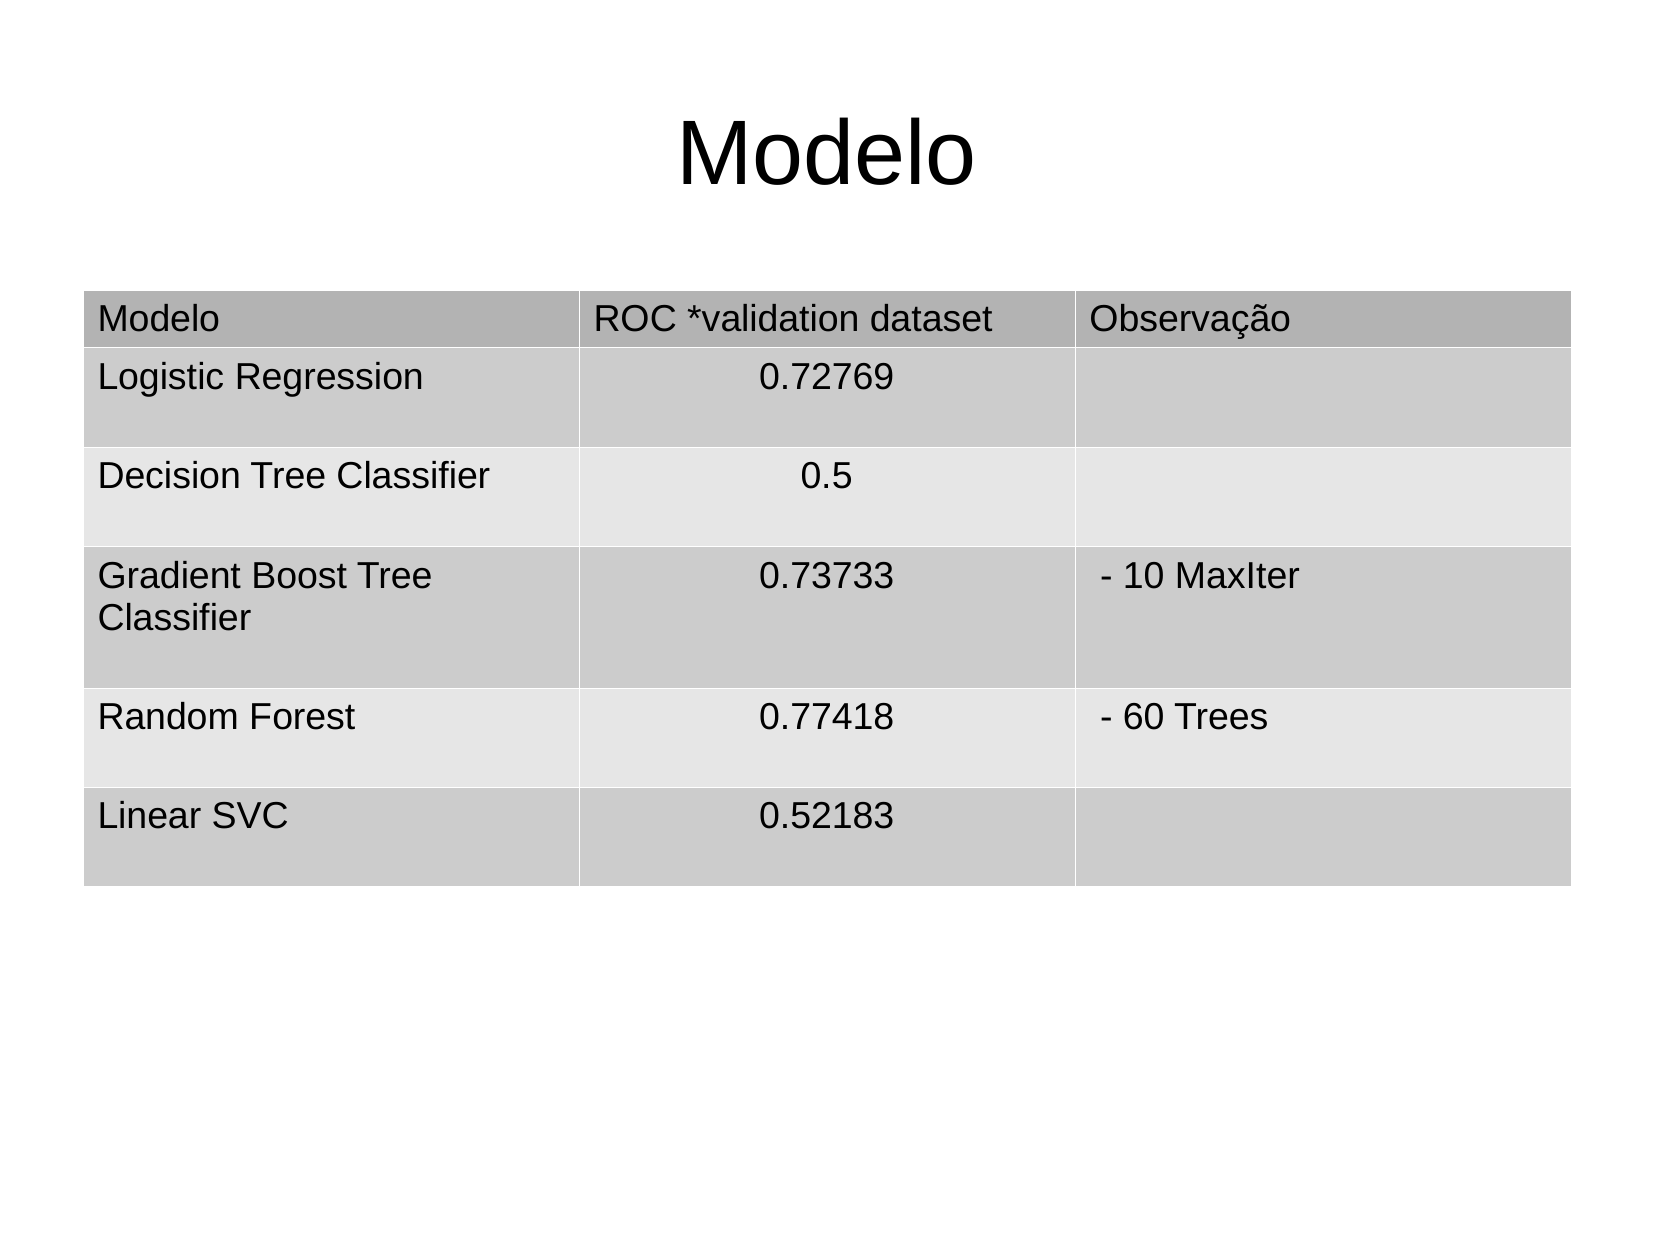

# Modelo
| Modelo | ROC \*validation dataset | Observação |
| --- | --- | --- |
| Logistic Regression | 0.72769 | |
| Decision Tree Classifier | 0.5 | |
| Gradient Boost Tree Classifier | 0.73733 | - 10 MaxIter |
| Random Forest | 0.77418 | - 60 Trees |
| Linear SVC | 0.52183 | |